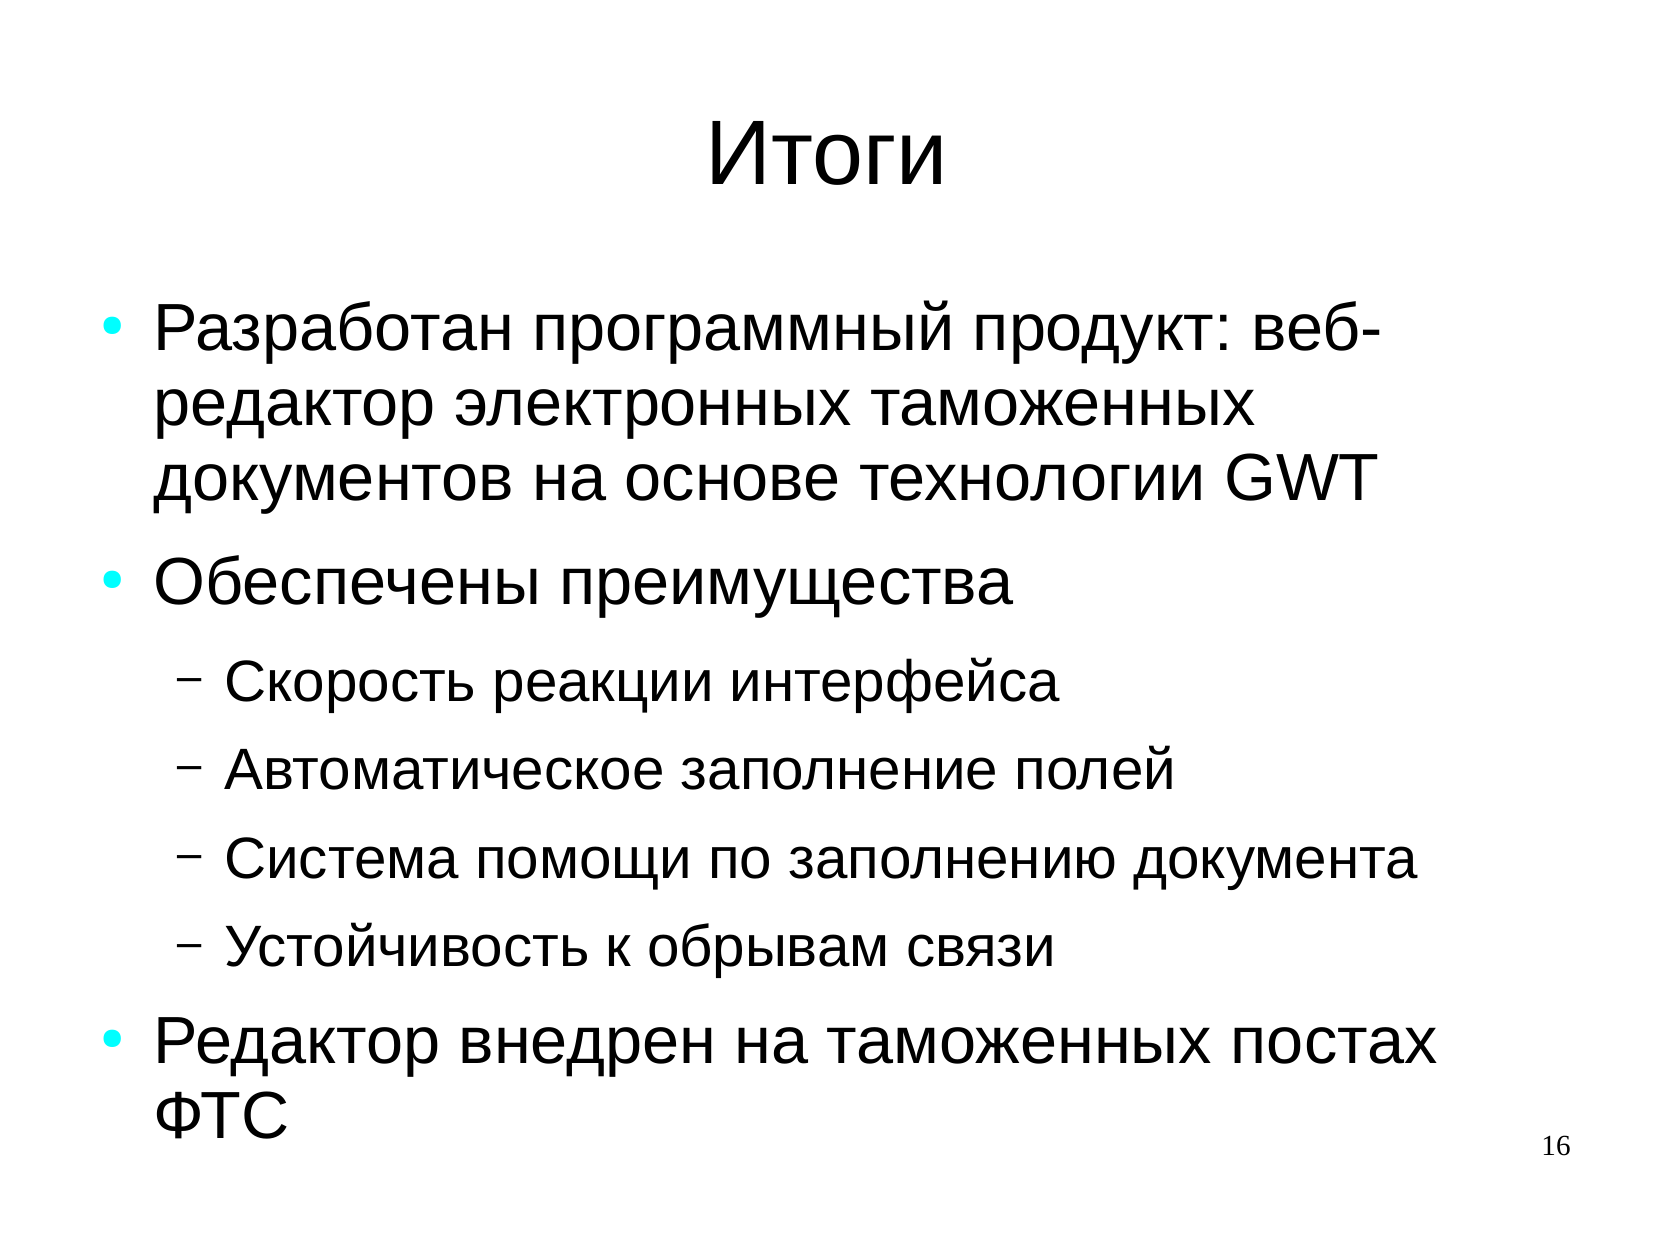

# Итоги
Разработан программный продукт: веб-редактор электронных таможенных документов на основе технологии GWT
Обеспечены преимущества
Скорость реакции интерфейса
Автоматическое заполнение полей
Система помощи по заполнению документа
Устойчивость к обрывам связи
Редактор внедрен на таможенных постах ФТС
16